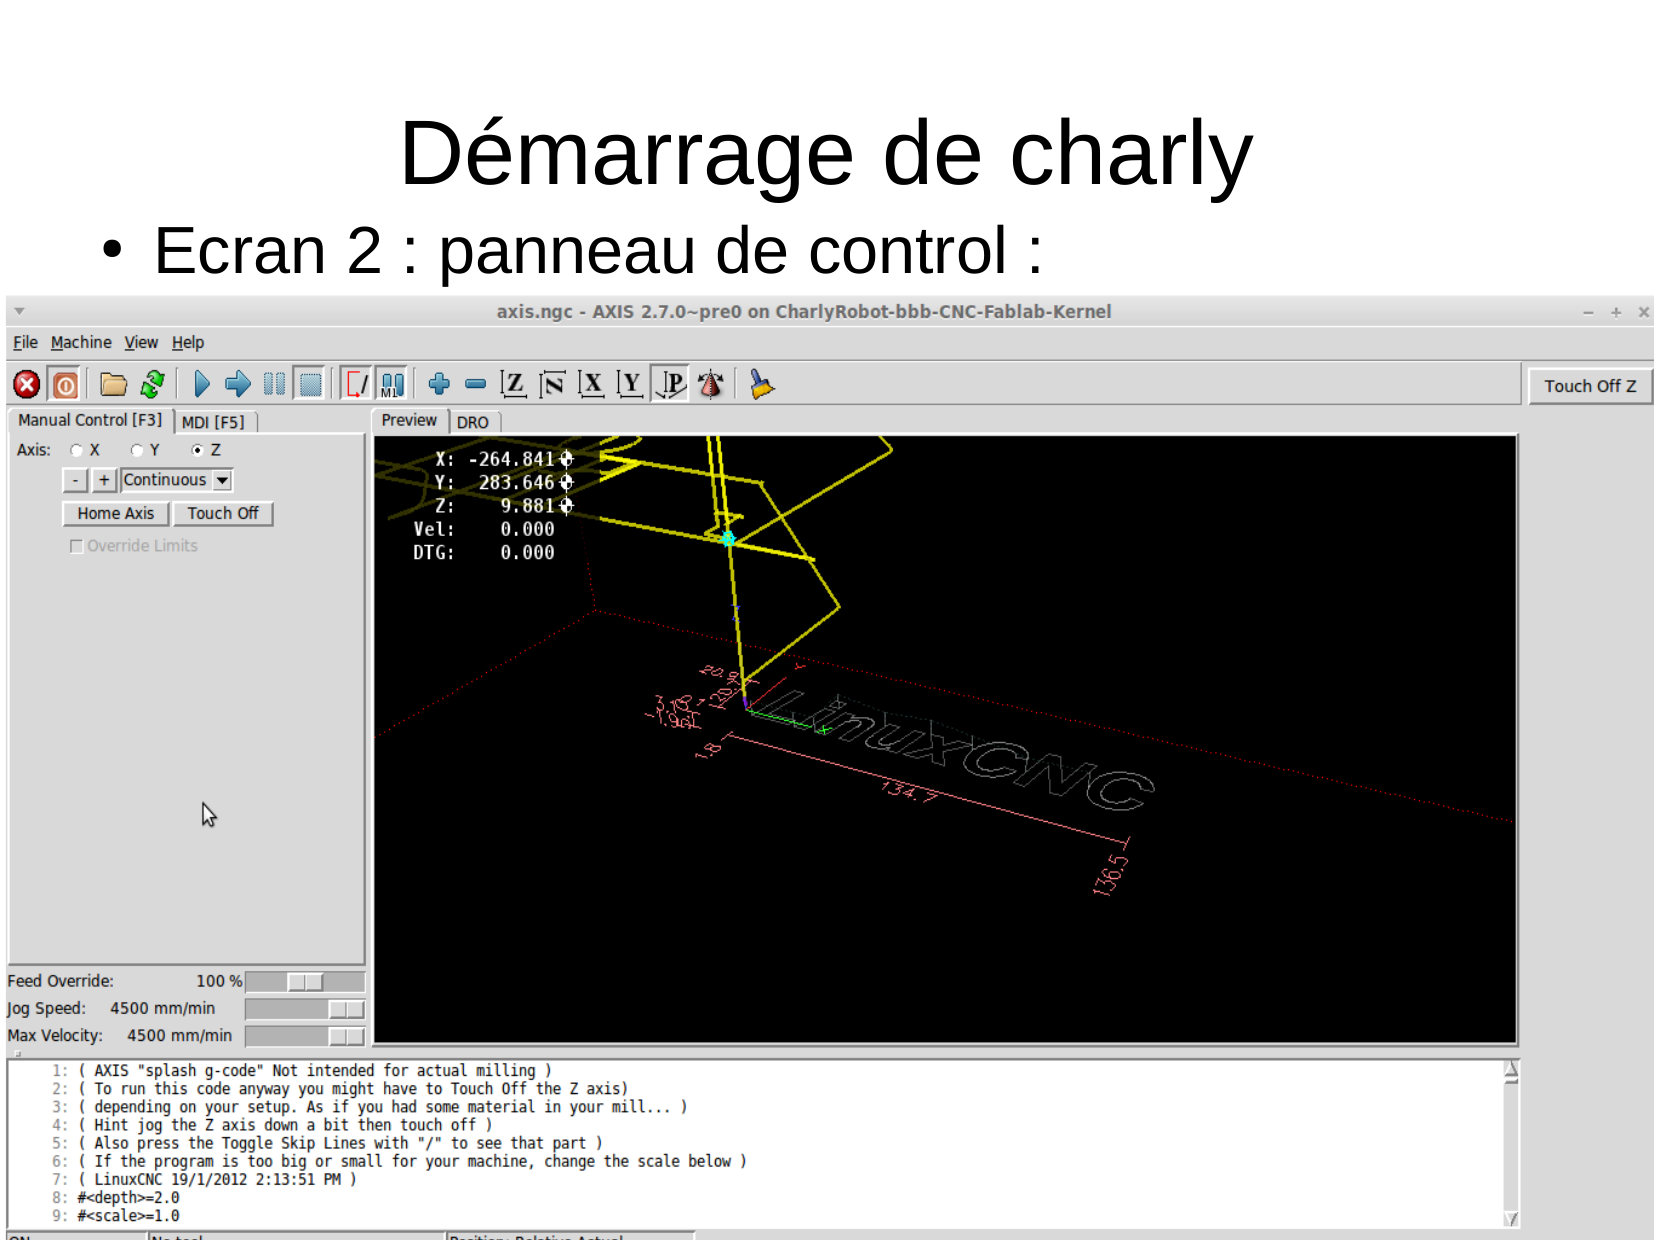

# Démarrage de charly
Ecran 2 : panneau de control :